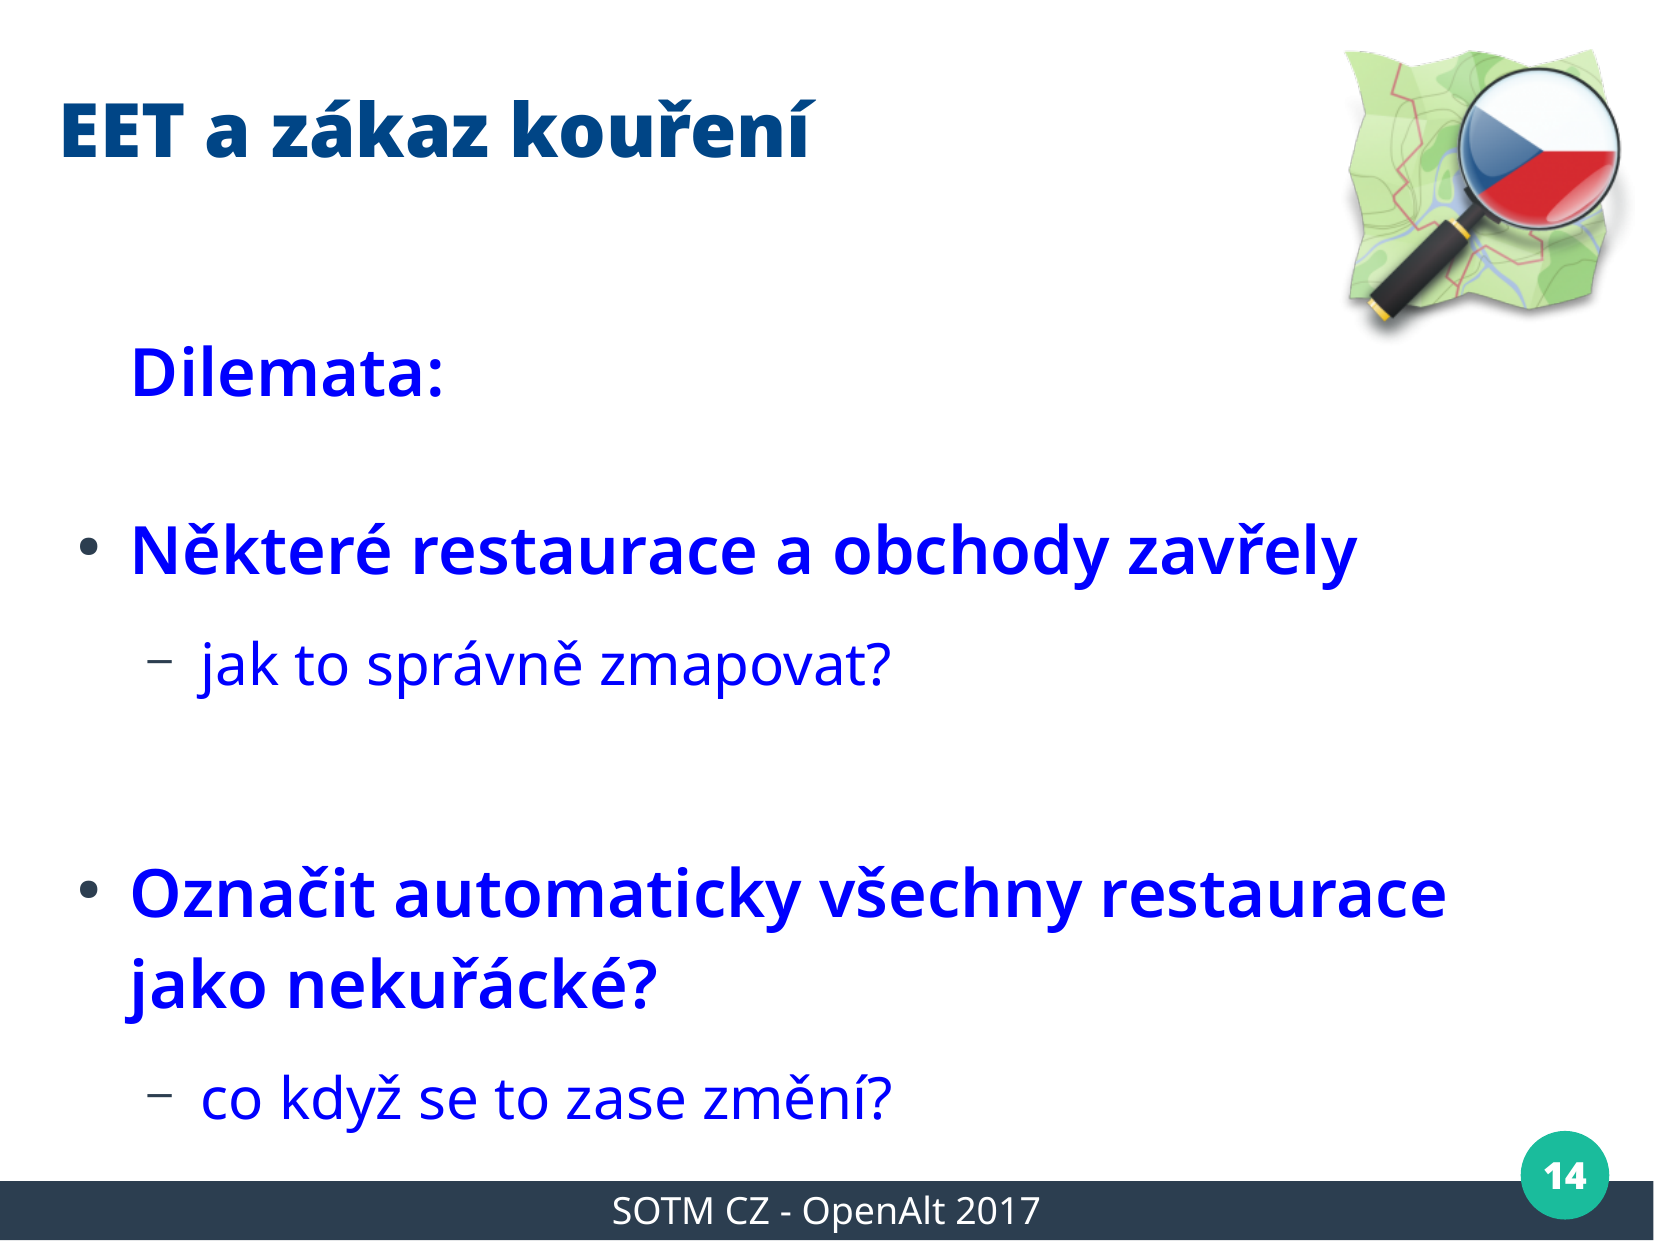

# EET a zákaz kouření
Dilemata:
Některé restaurace a obchody zavřely
jak to správně zmapovat?
Označit automaticky všechny restaurace jako nekuřácké?
co když se to zase změní?
14
SOTM CZ - OpenAlt 2017